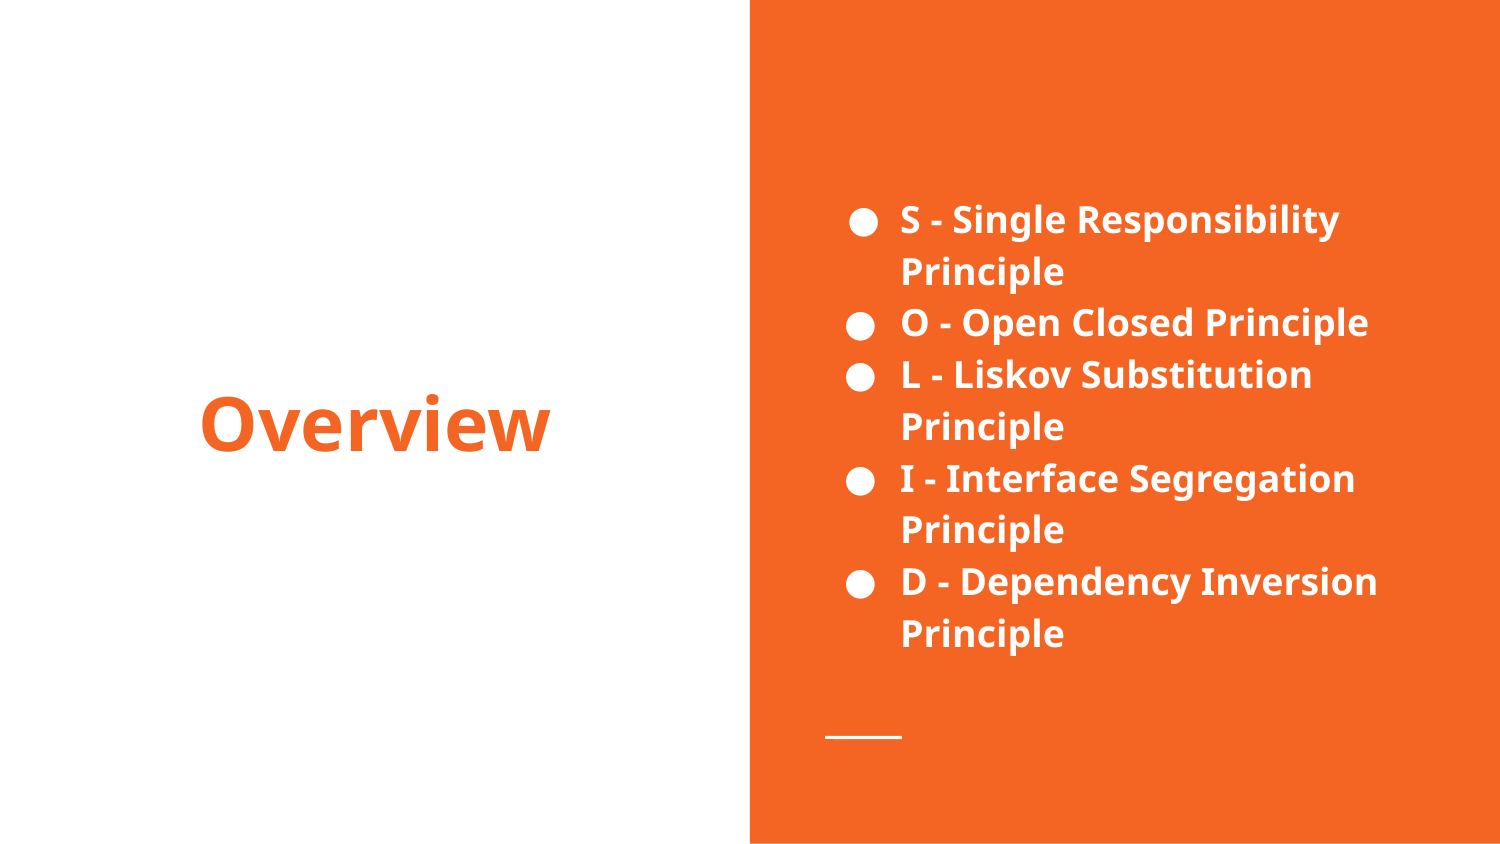

S - Single Responsibility Principle
O - Open Closed Principle
L - Liskov Substitution Principle
I - Interface Segregation Principle
D - Dependency Inversion Principle
# Overview